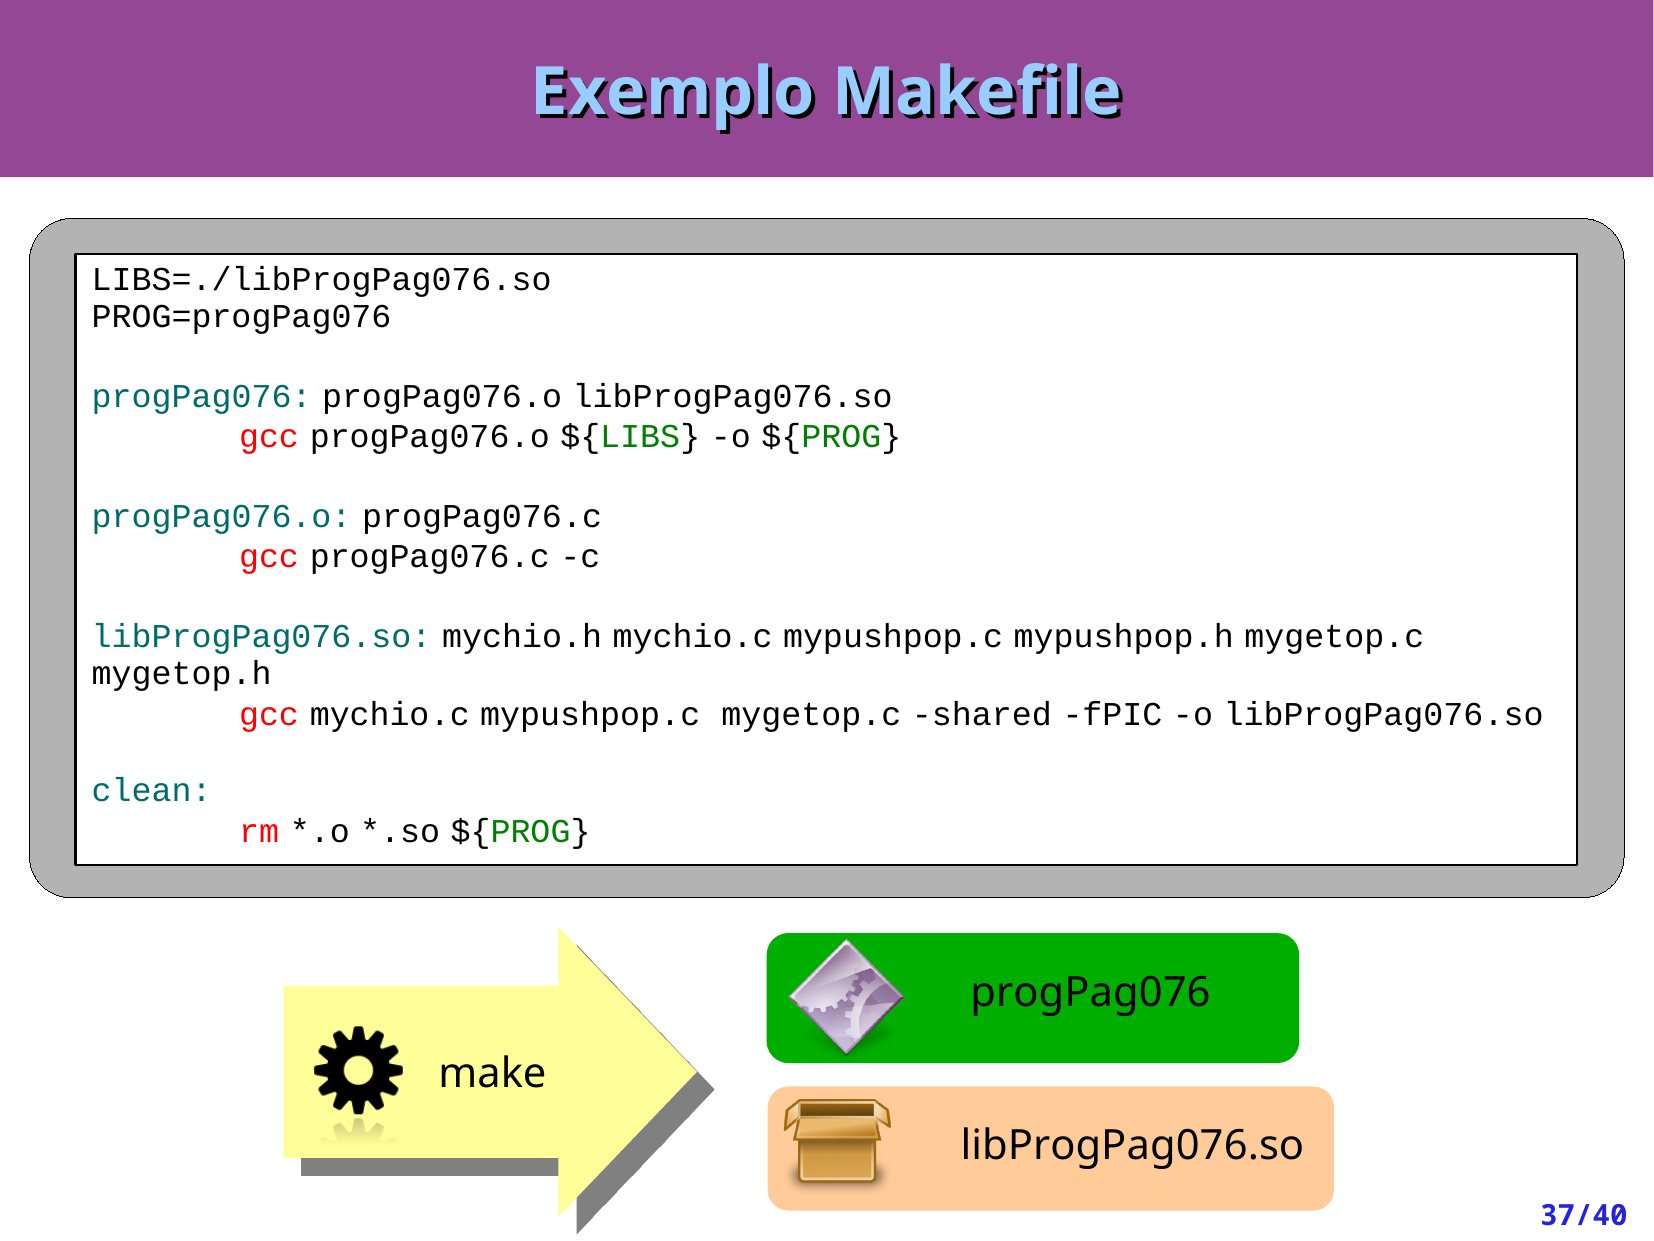

# Exemplo Makefile
LIBS=./libProgPag076.so
PROG=progPag076
progPag076: progPag076.o libProgPag076.so
		gcc progPag076.o ${LIBS} -o ${PROG}
progPag076.o: progPag076.c
		gcc progPag076.c -c
libProgPag076.so: mychio.h mychio.c mypushpop.c mypushpop.h mygetop.c mygetop.h
		gcc mychio.c mypushpop.c mygetop.c -shared -fPIC -o libProgPag076.so
clean:
		rm *.o *.so ${PROG}
make
progPag076
libProgPag076.so
37